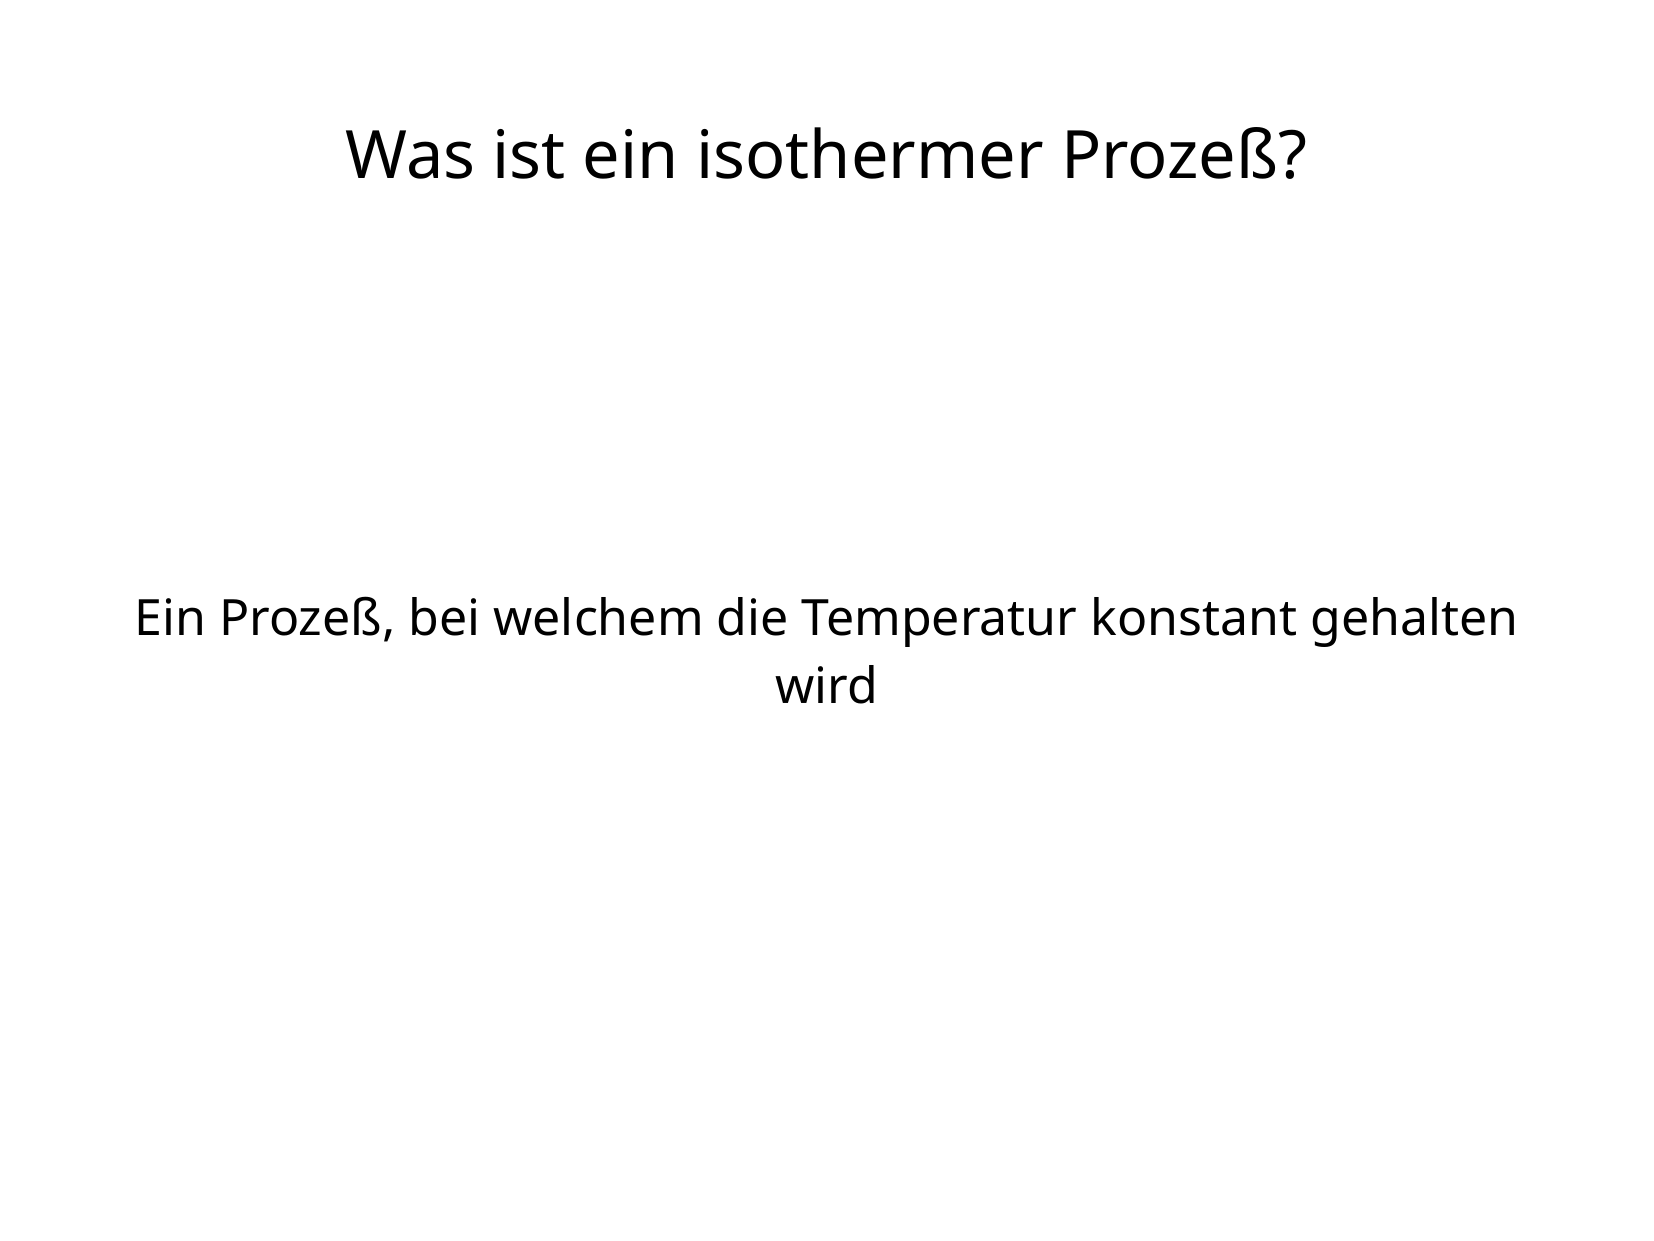

# Was ist ein isothermer Prozeß?
Ein Prozeß, bei welchem die Temperatur konstant gehalten wird